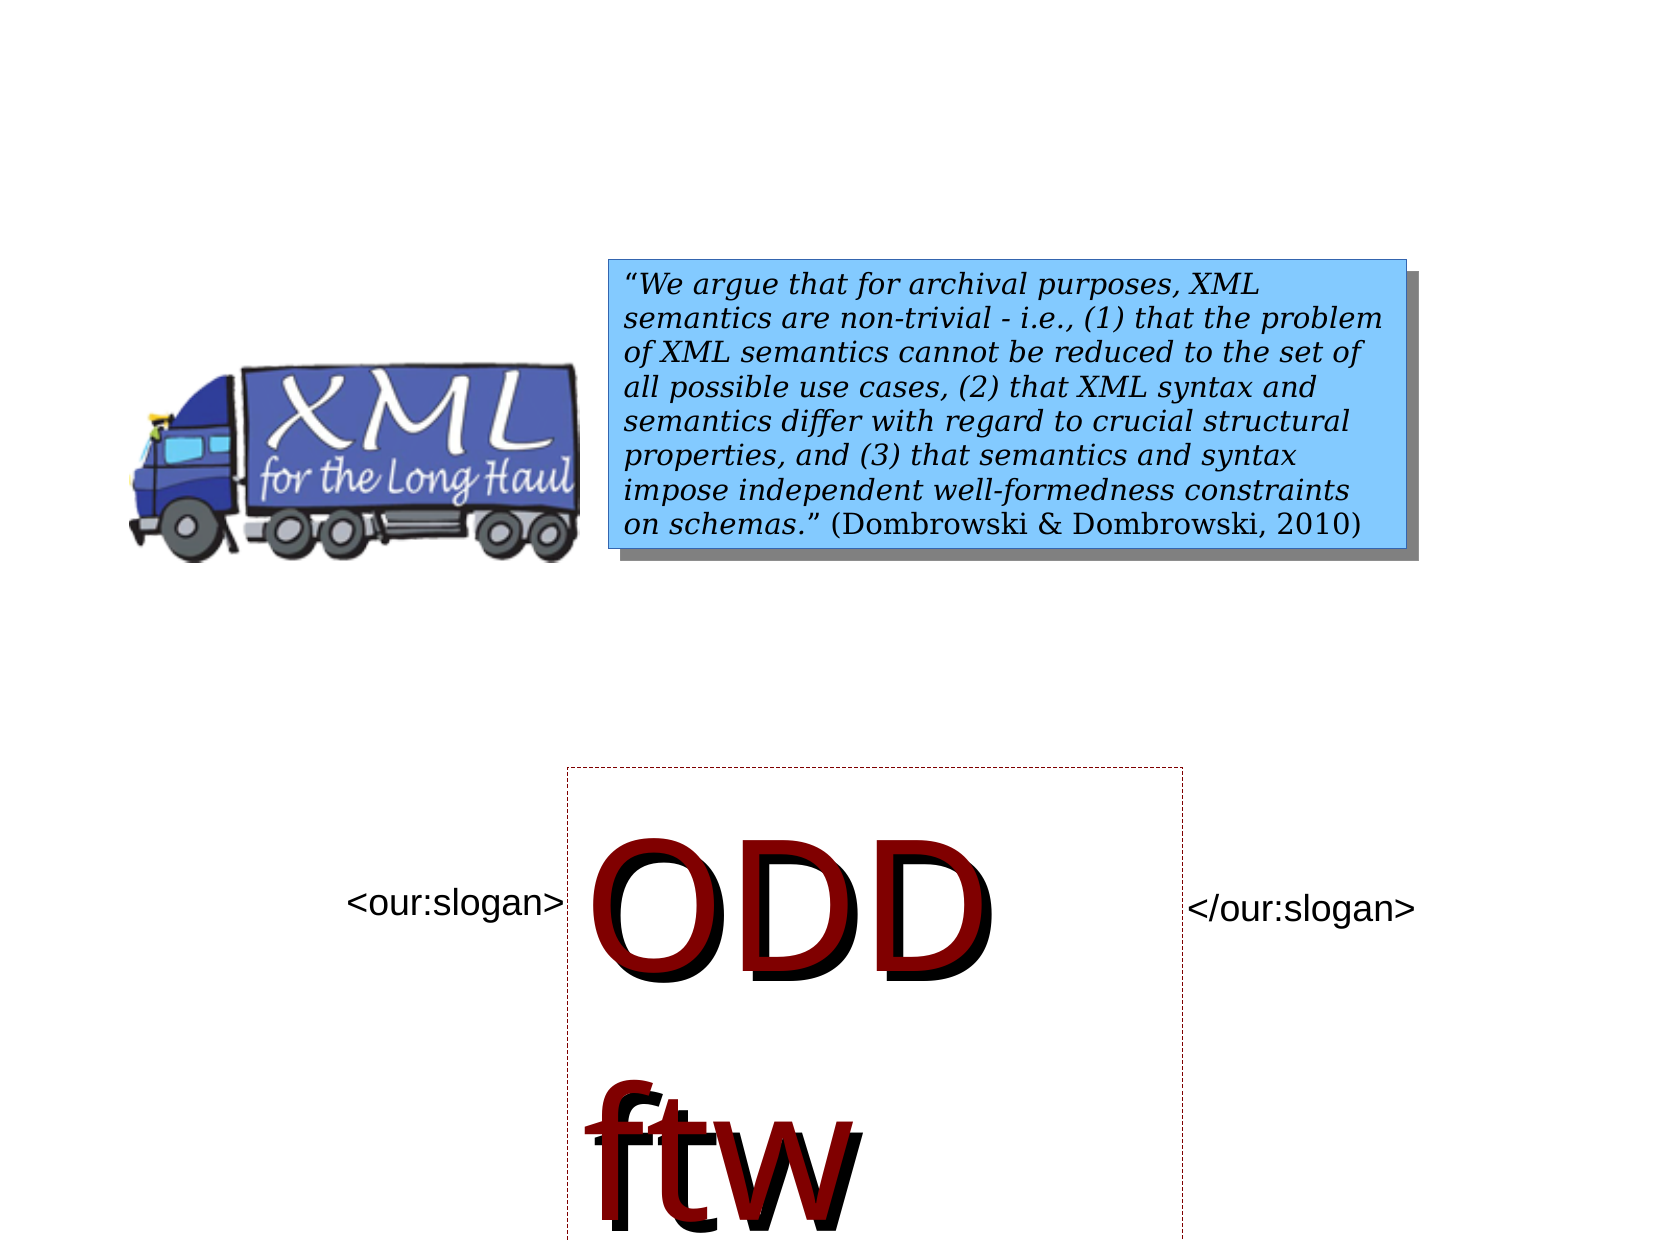

“We argue that for archival purposes, XML semantics are non-trivial - i.e., (1) that the problem of XML semantics cannot be reduced to the set of all possible use cases, (2) that XML syntax and semantics differ with regard to crucial structural properties, and (3) that semantics and syntax impose independent well-formedness constraints on schemas.” (Dombrowski & Dombrowski, 2010)
ODD ftw
<our:slogan>
</our:slogan>